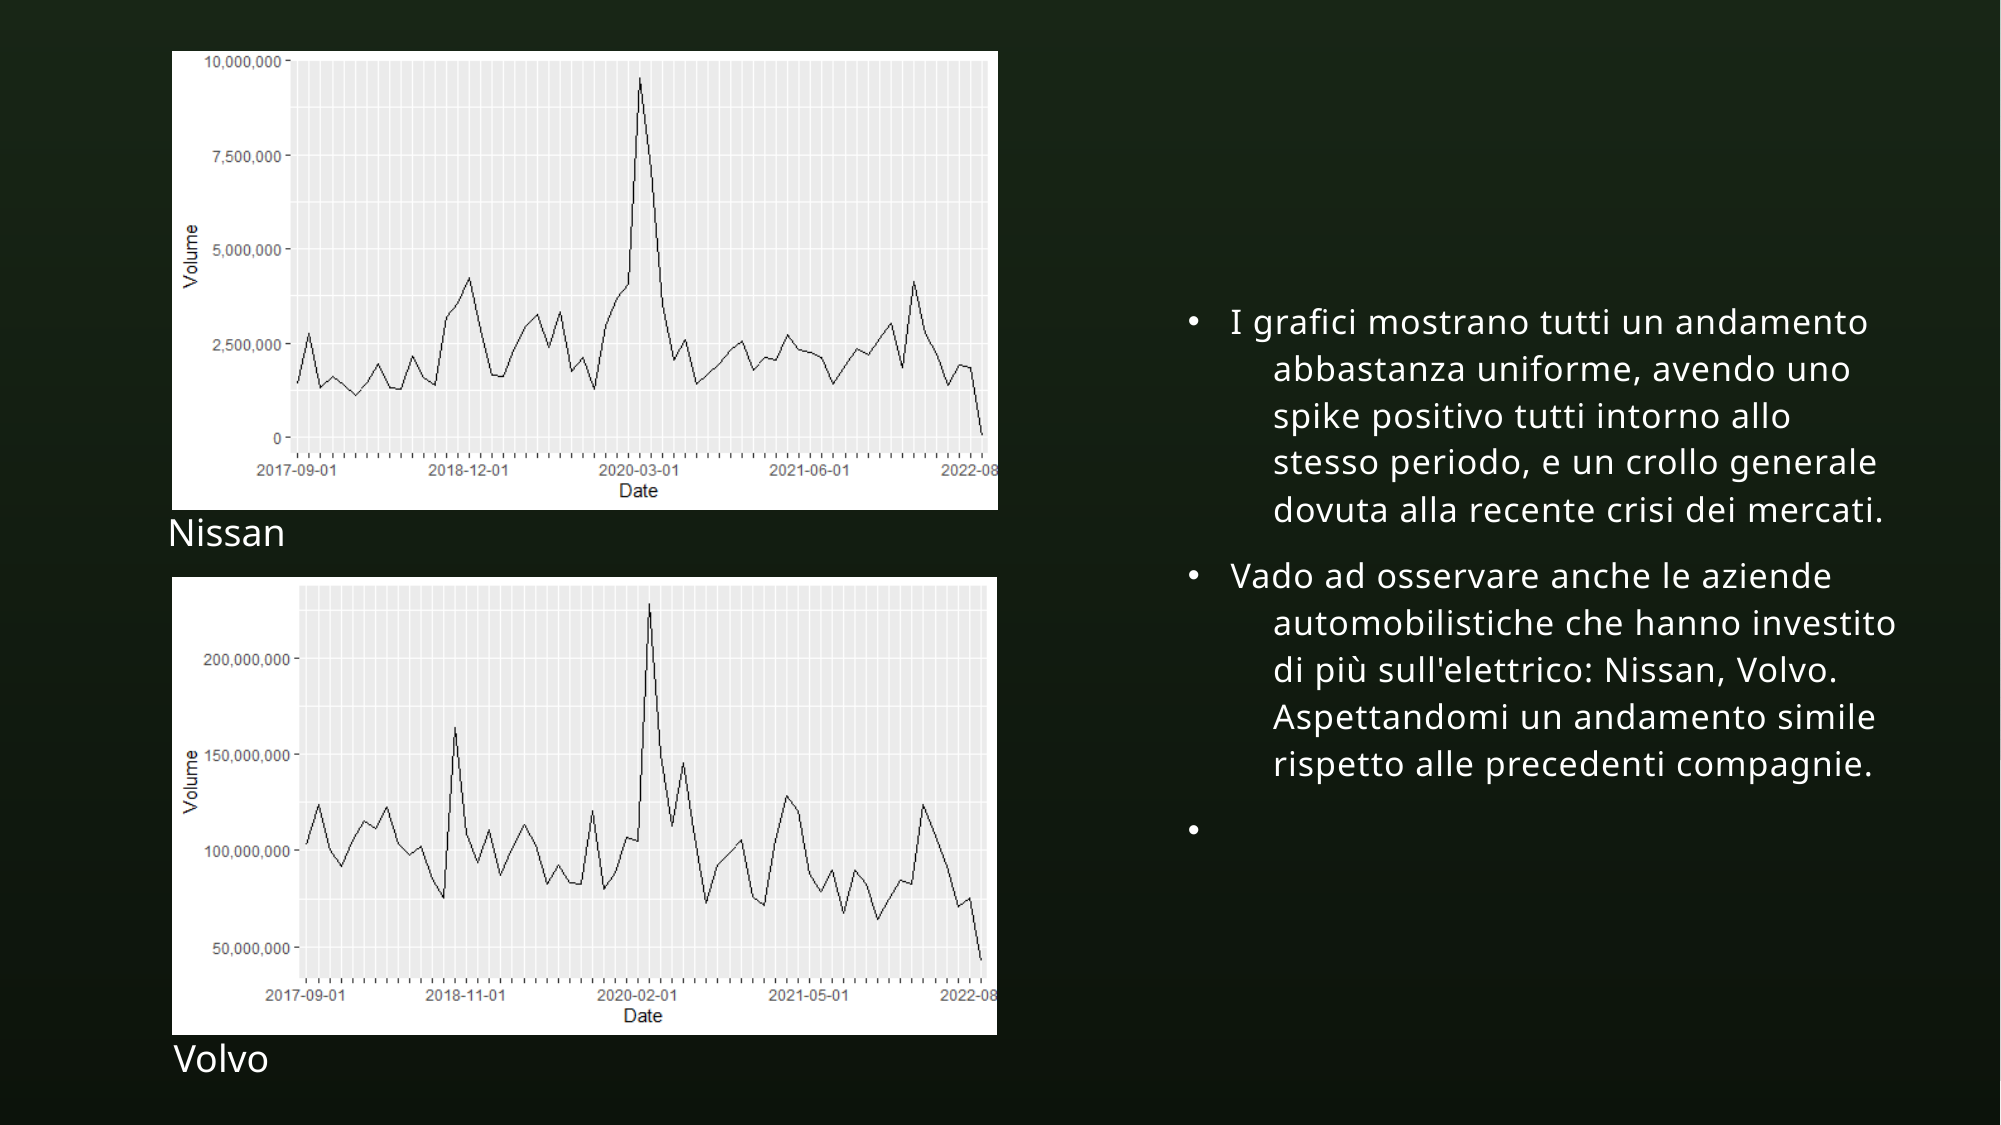

# I grafici mostrano tutti un andamento abbastanza uniforme, avendo uno spike positivo tutti intorno allo stesso periodo, e un crollo generale dovuta alla recente crisi dei mercati.
Vado ad osservare anche le aziende automobilistiche che hanno investito di più sull'elettrico: Nissan, Volvo. Aspettandomi un andamento simile rispetto alle precedenti compagnie.
Nissan
Volvo